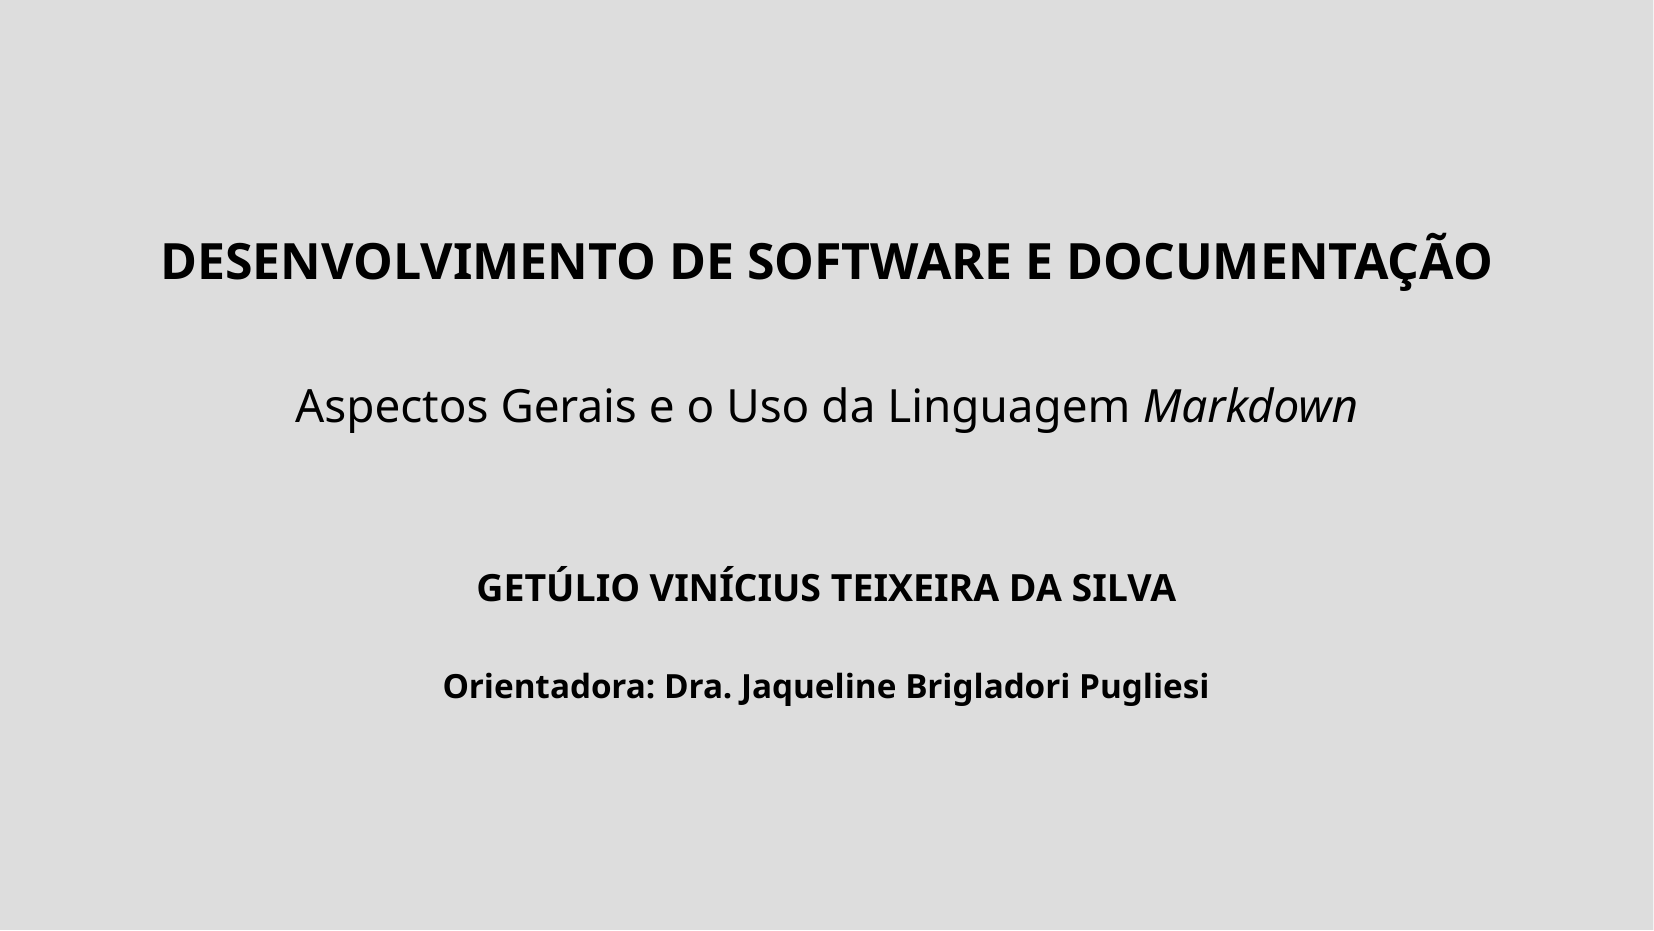

# DESENVOLVIMENTO DE SOFTWARE E DOCUMENTAÇÃO
Aspectos Gerais e o Uso da Linguagem Markdown
GETÚLIO VINÍCIUS TEIXEIRA DA SILVA
Orientadora: Dra. Jaqueline Brigladori Pugliesi